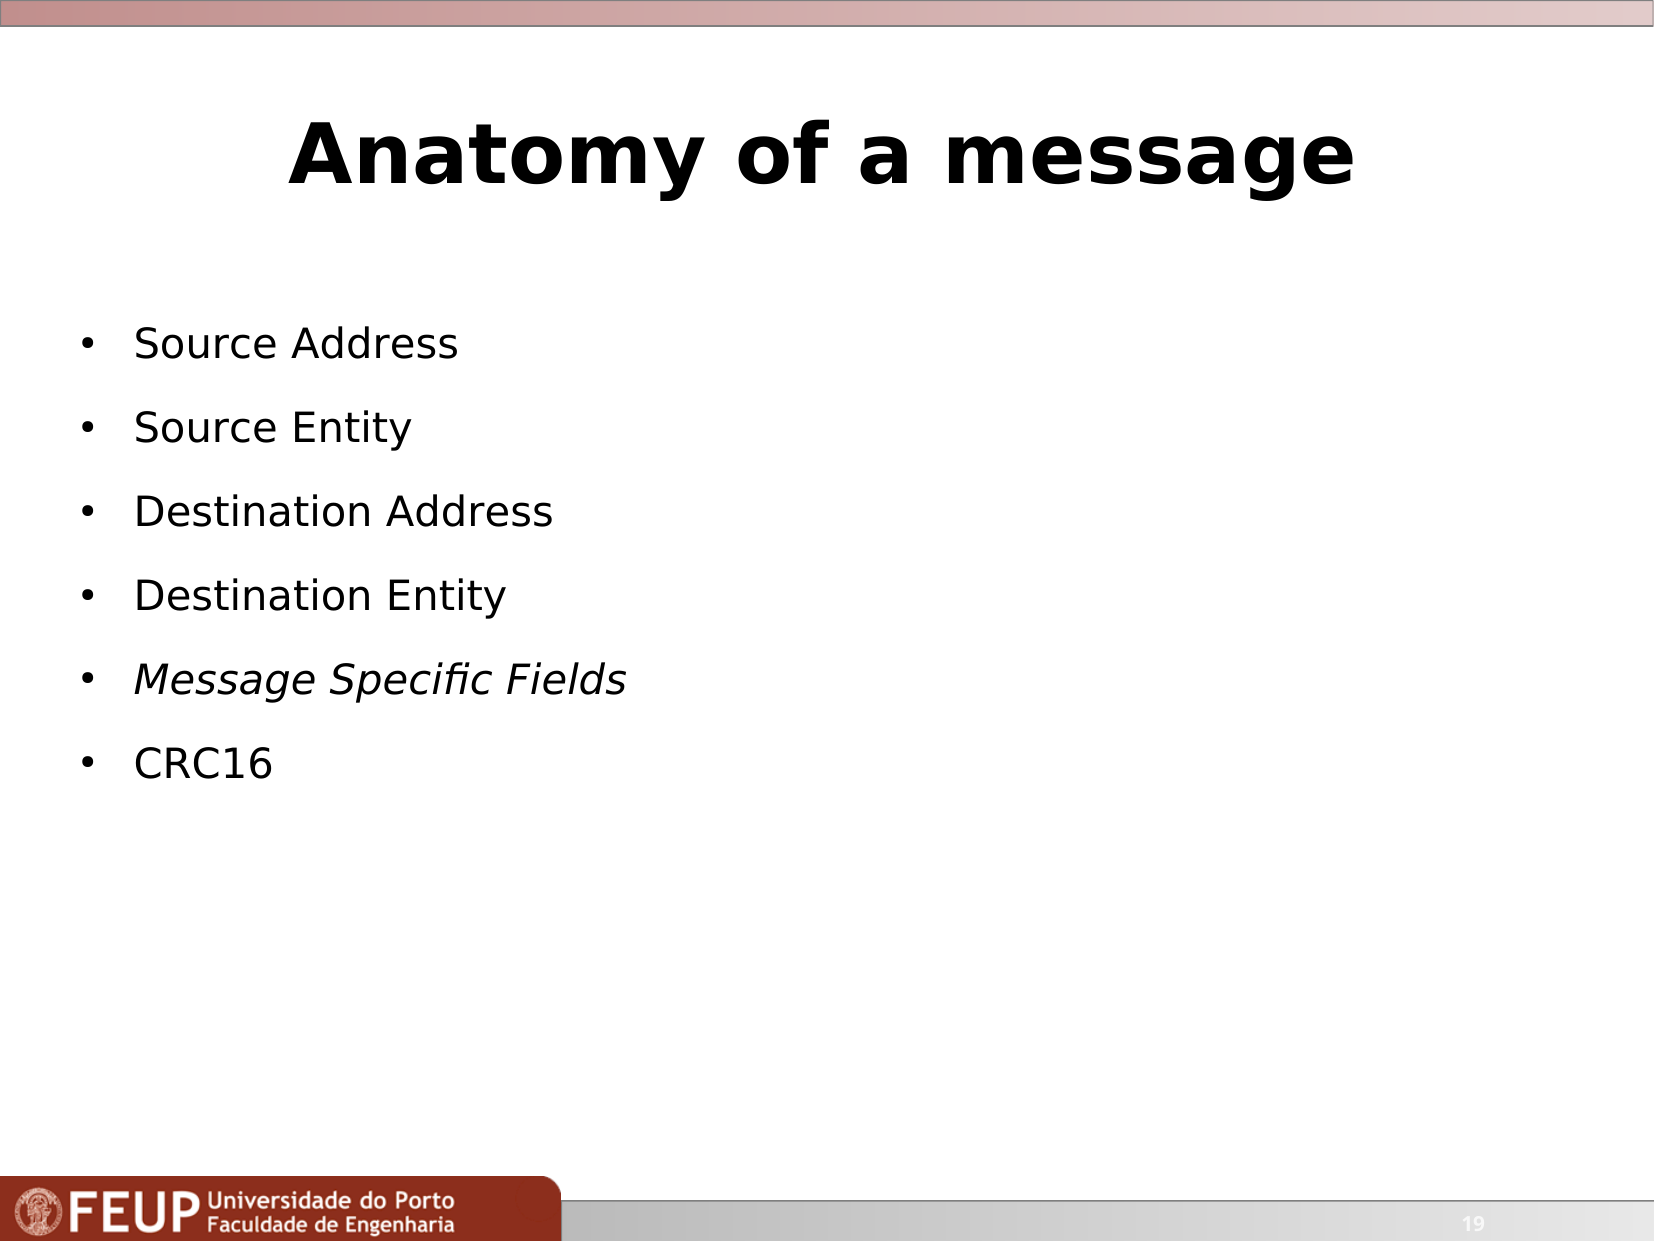

# Anatomy of a message
Source Address
Source Entity
Destination Address
Destination Entity
Message Specific Fields
CRC16